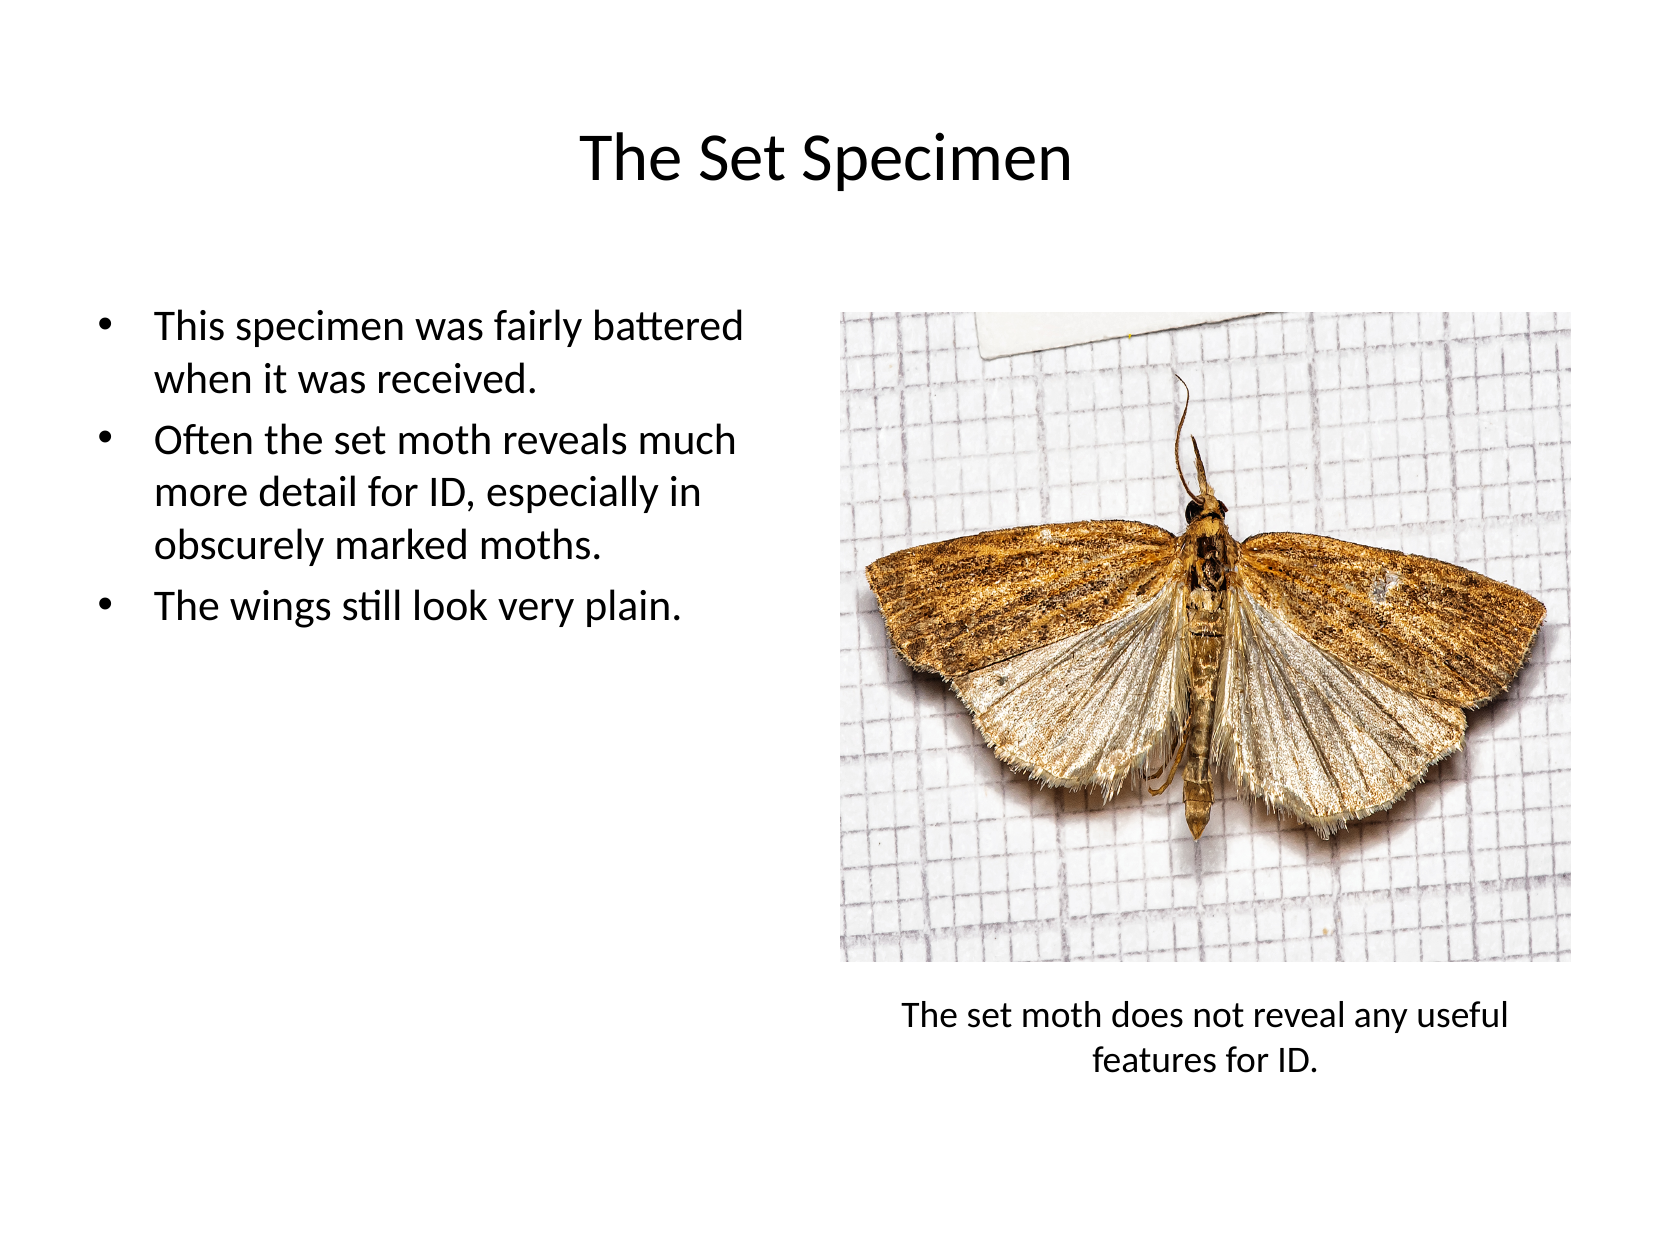

# The Set Specimen
This specimen was fairly battered when it was received.
Often the set moth reveals much more detail for ID, especially in obscurely marked moths.
The wings still look very plain.
The set moth does not reveal any useful features for ID.